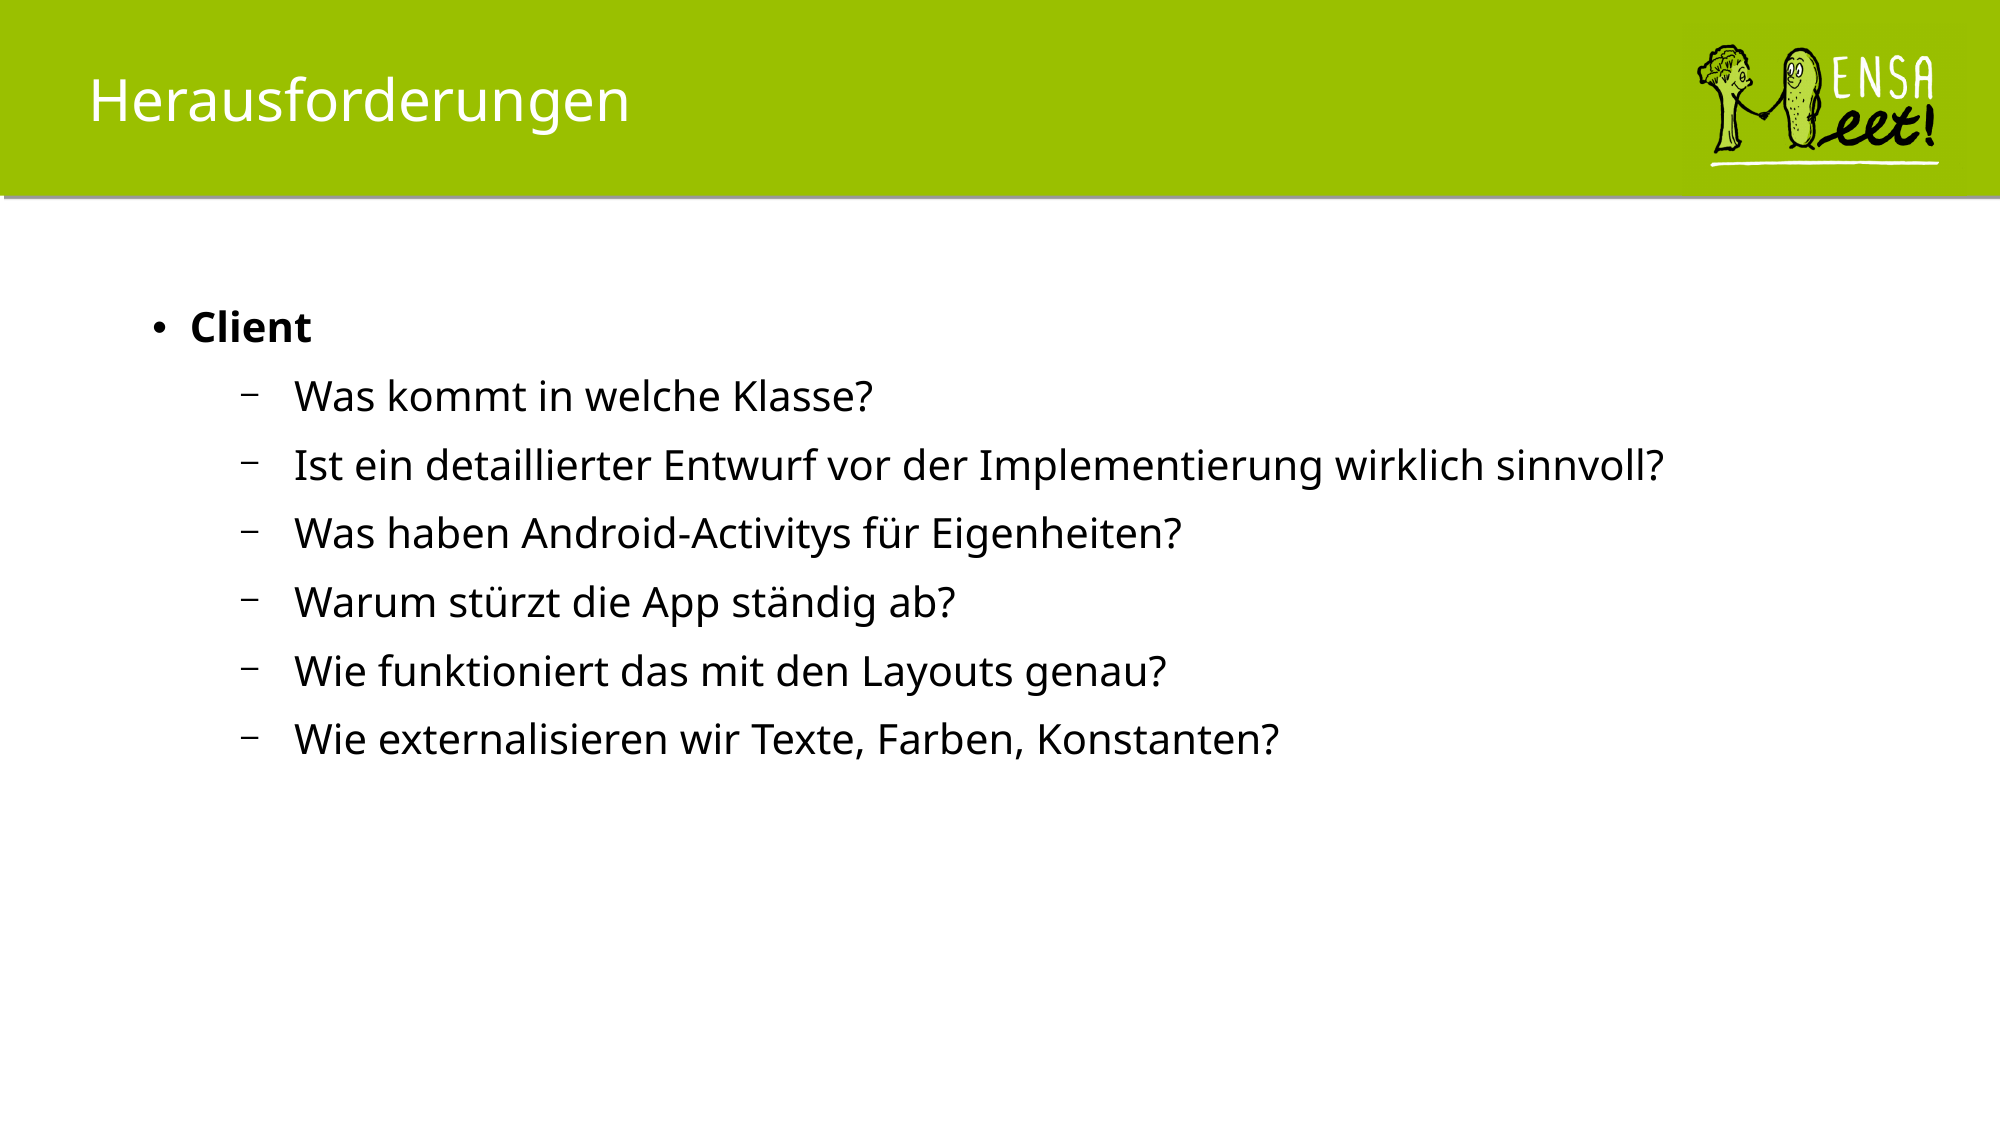

# Herausforderungen
Client
Was kommt in welche Klasse?
Ist ein detaillierter Entwurf vor der Implementierung wirklich sinnvoll?
Was haben Android-Activitys für Eigenheiten?
Warum stürzt die App ständig ab?
Wie funktioniert das mit den Layouts genau?
Wie externalisieren wir Texte, Farben, Konstanten?